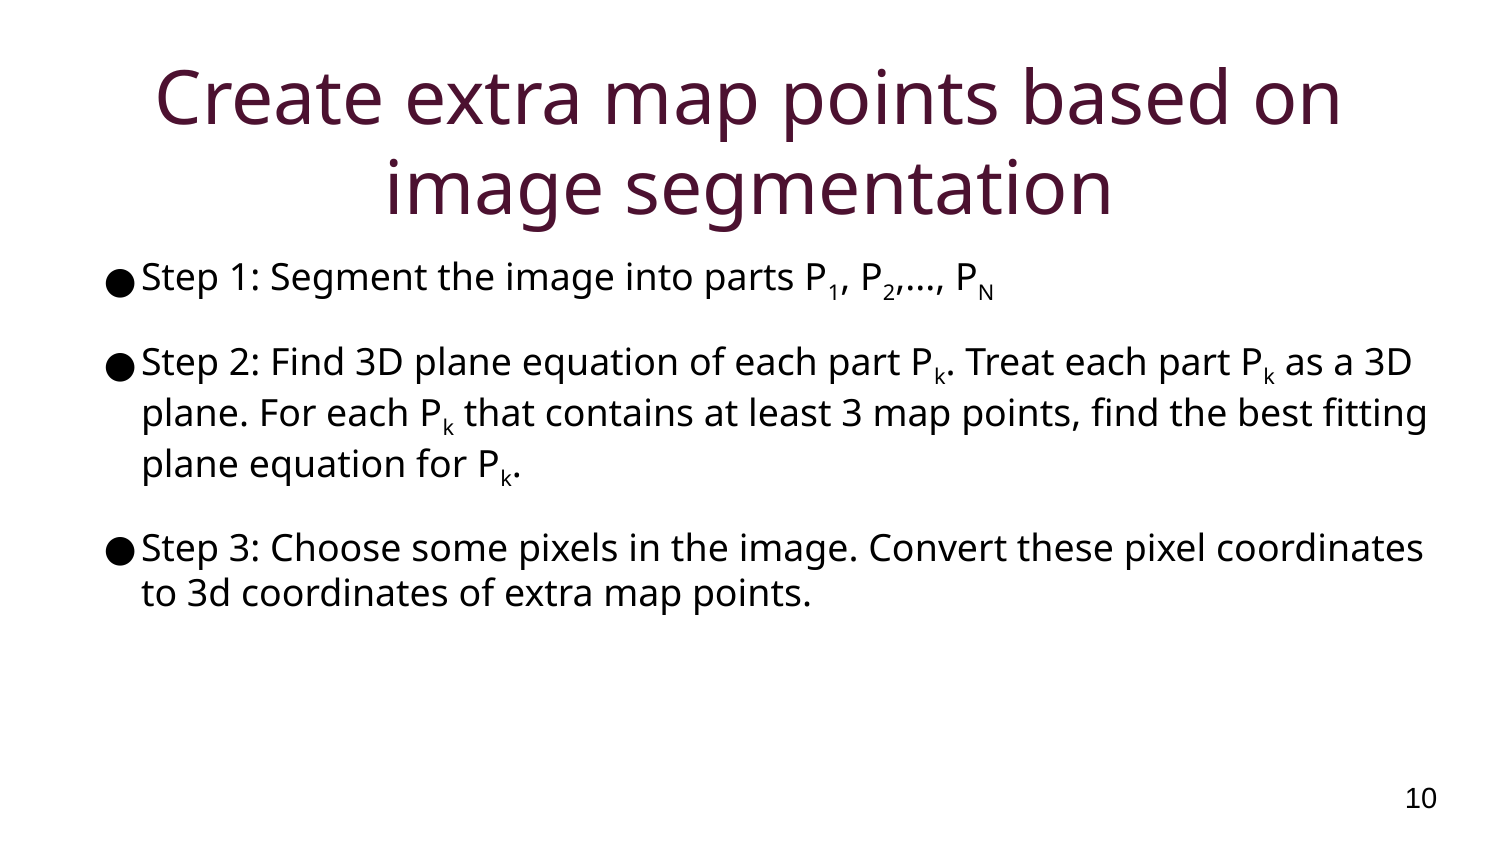

# Create extra map points based on image segmentation
Step 1: Segment the image into parts P1, P2,..., PN
Step 2: Find 3D plane equation of each part Pk. Treat each part Pk as a 3D plane. For each Pk that contains at least 3 map points, find the best fitting plane equation for Pk.
Step 3: Choose some pixels in the image. Convert these pixel coordinates to 3d coordinates of extra map points.